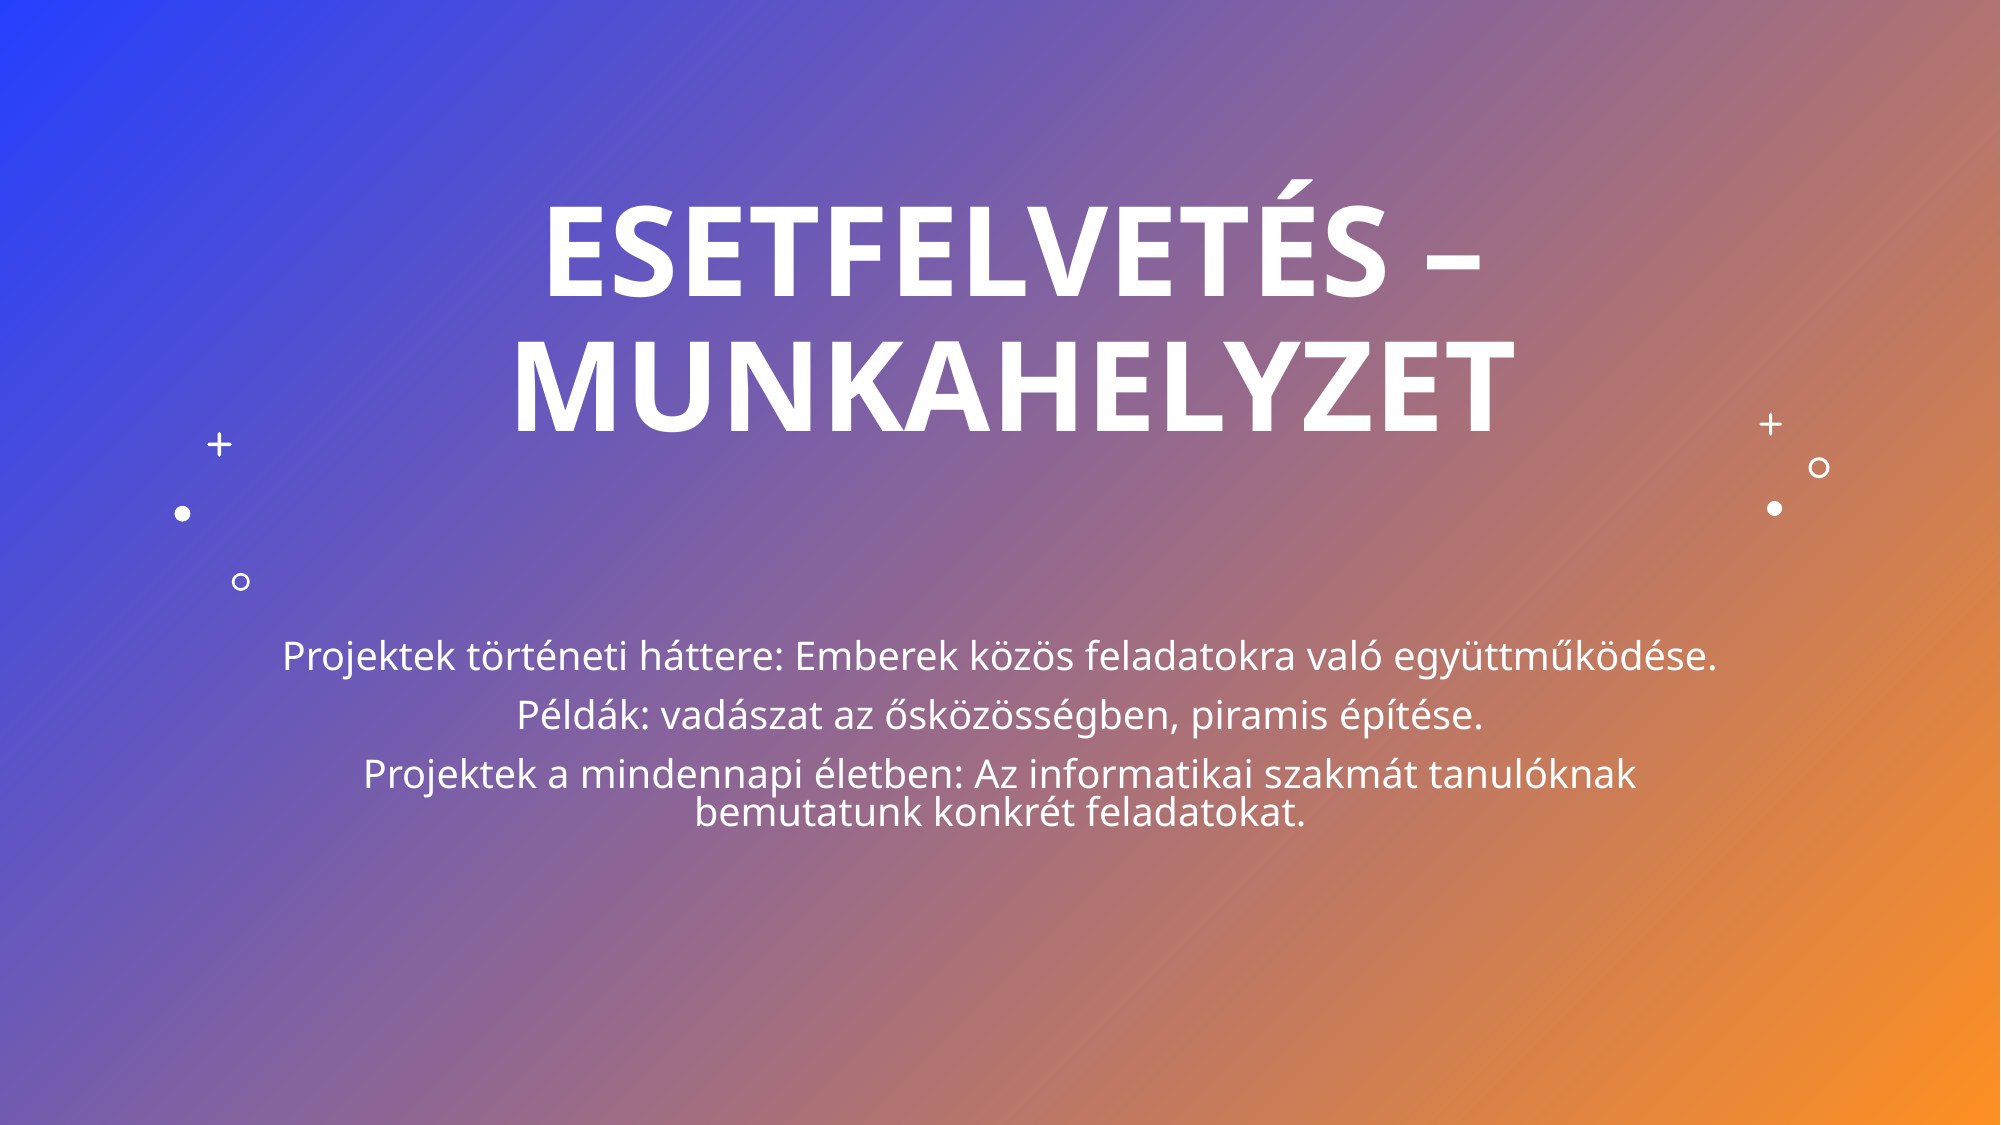

# Esetfelvetés – Munkahelyzet
Projektek történeti háttere: Emberek közös feladatokra való együttműködése.
Példák: vadászat az ősközösségben, piramis építése.
Projektek a mindennapi életben: Az informatikai szakmát tanulóknak bemutatunk konkrét feladatokat.